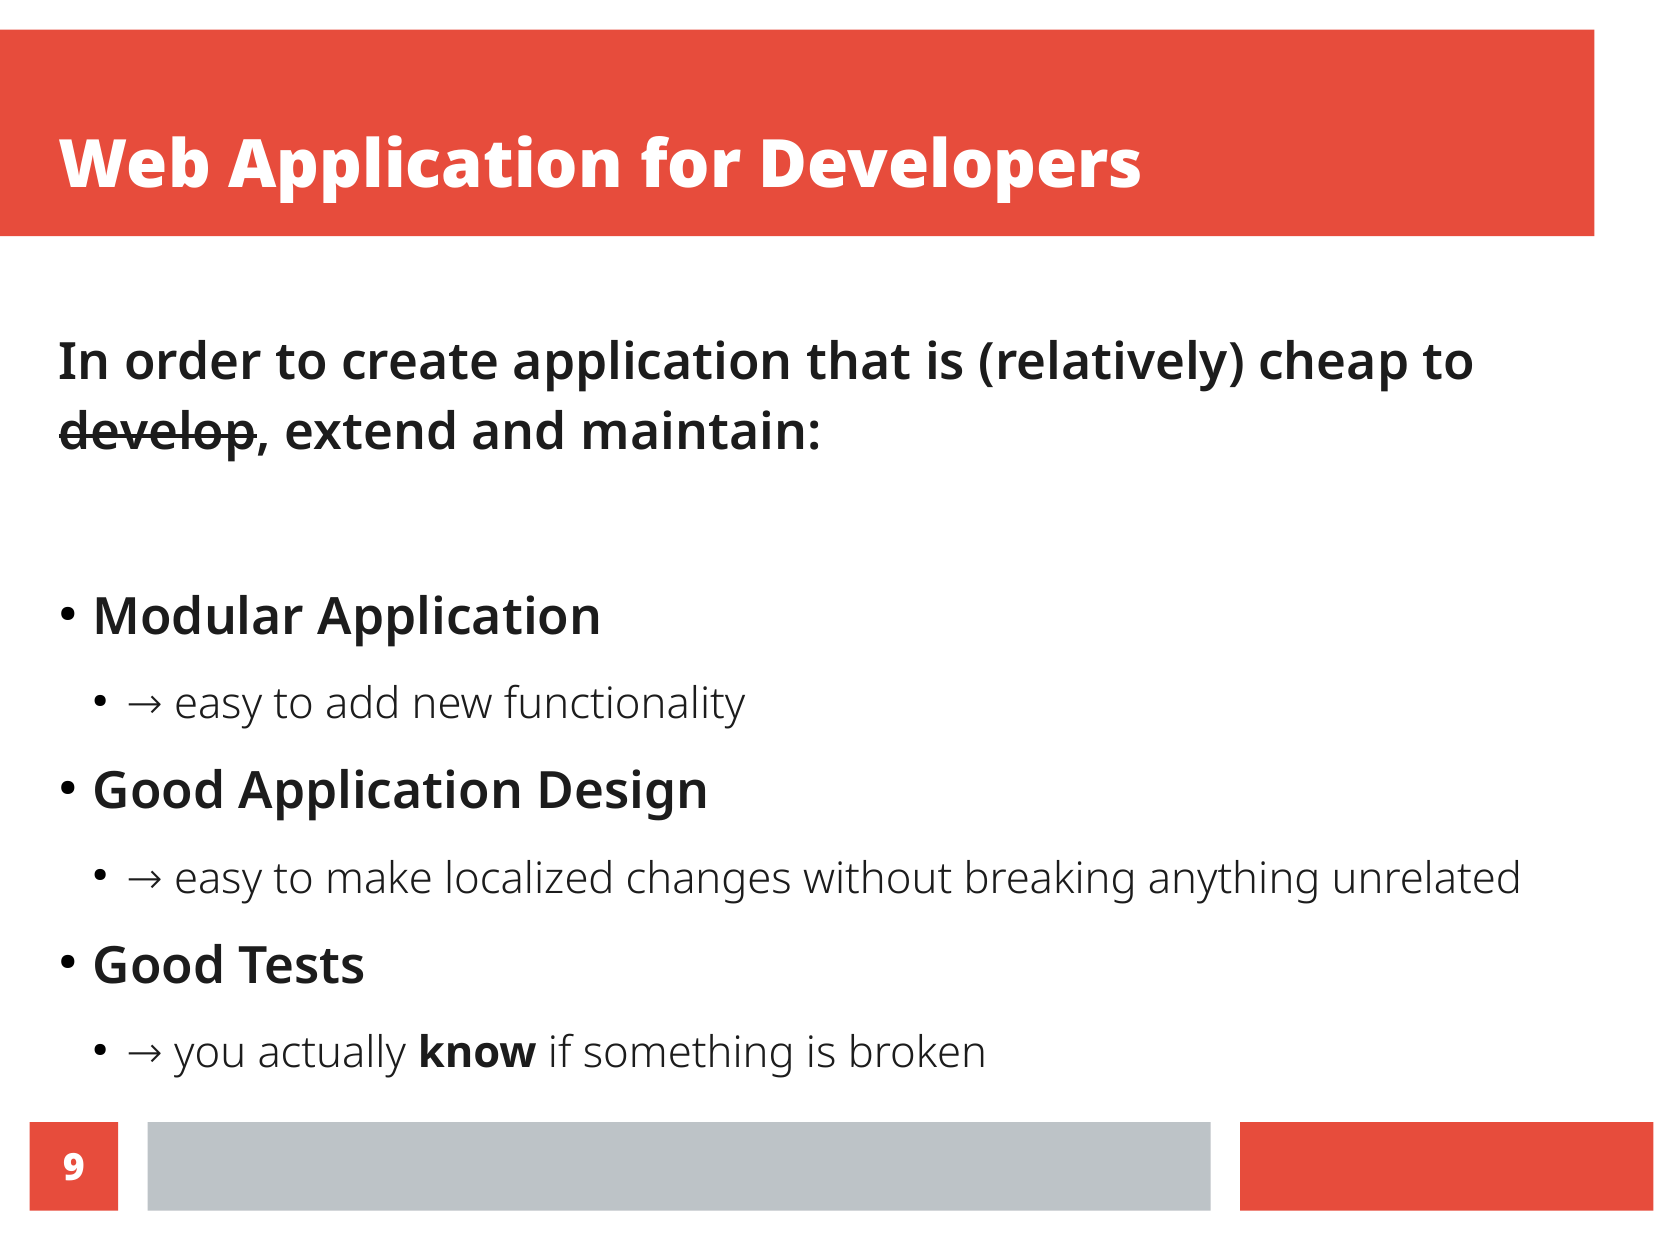

# Web Application for Developers
In order to create application that is (relatively) cheap to develop, extend and maintain:
Modular Application
→ easy to add new functionality
Good Application Design
→ easy to make localized changes without breaking anything unrelated
Good Tests
→ you actually know if something is broken
9